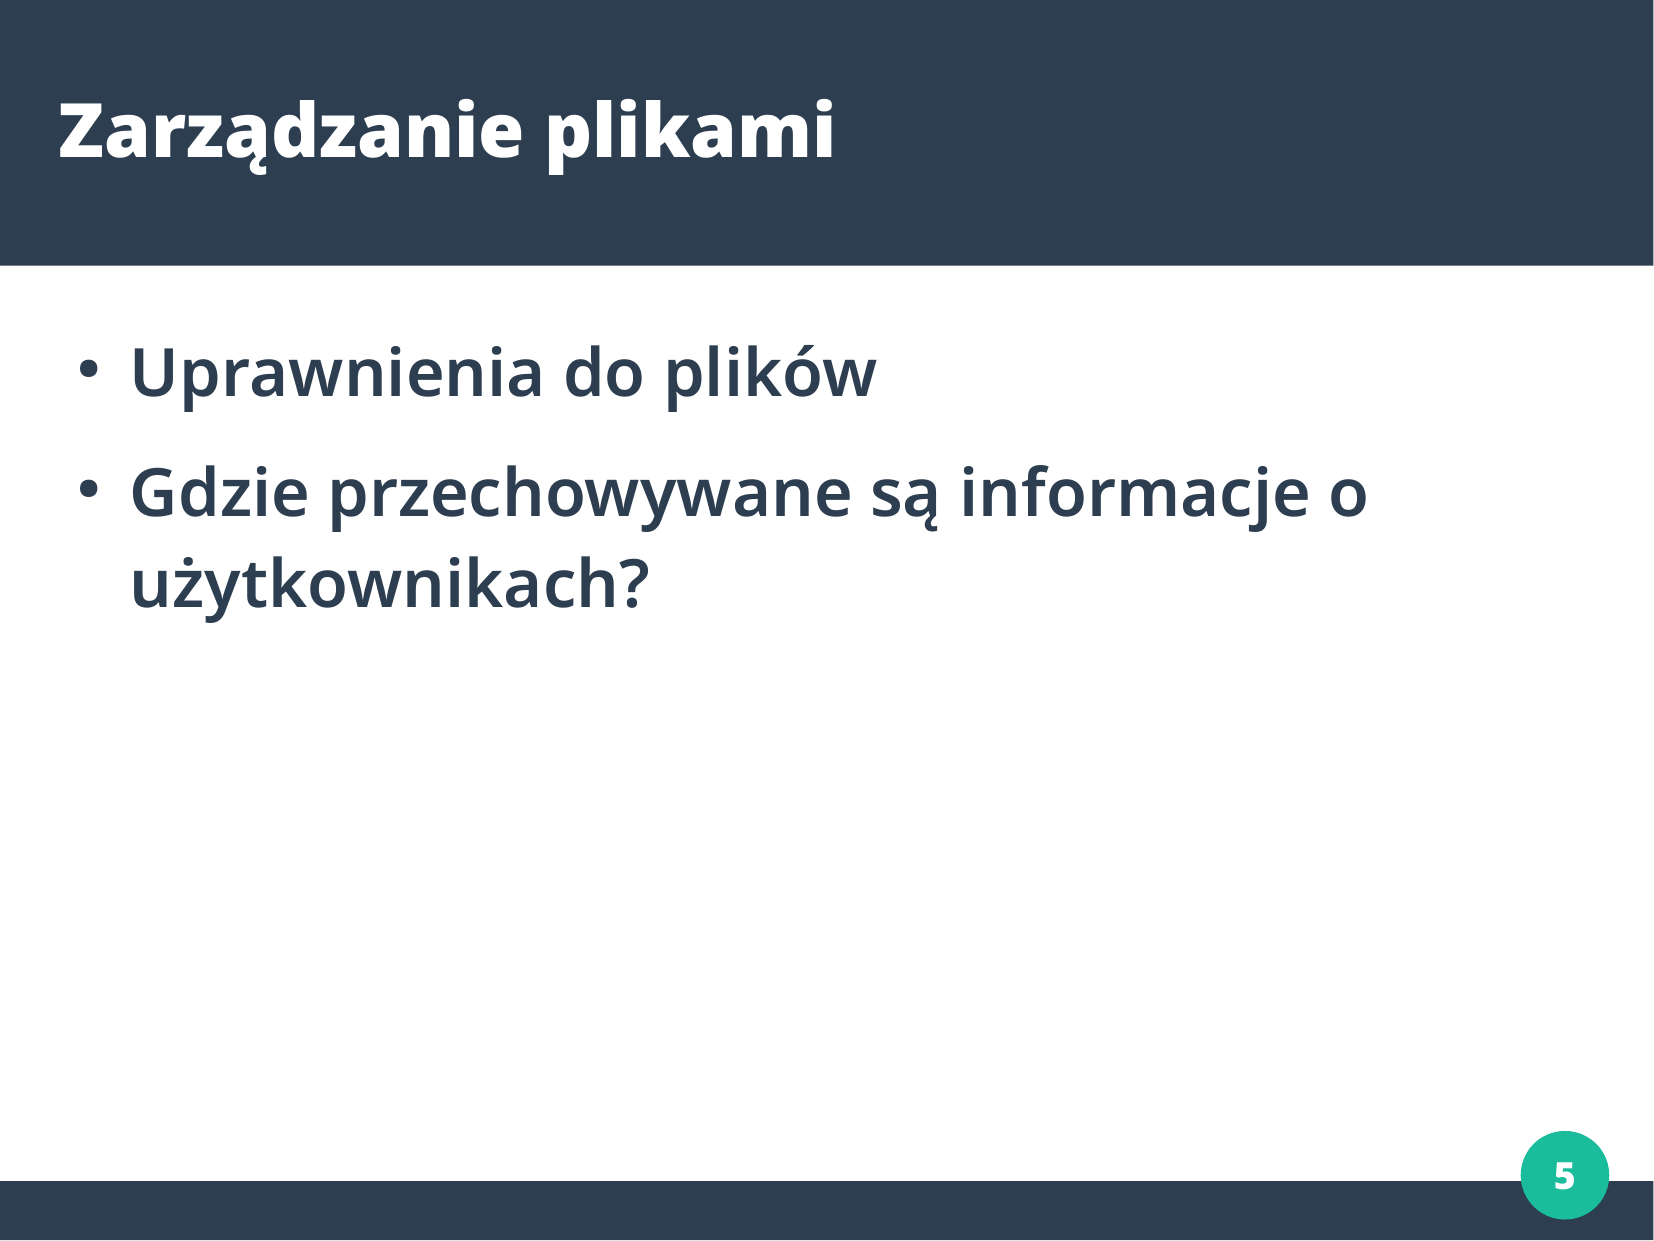

# Zarządzanie plikami
Uprawnienia do plików
Gdzie przechowywane są informacje o użytkownikach?
5